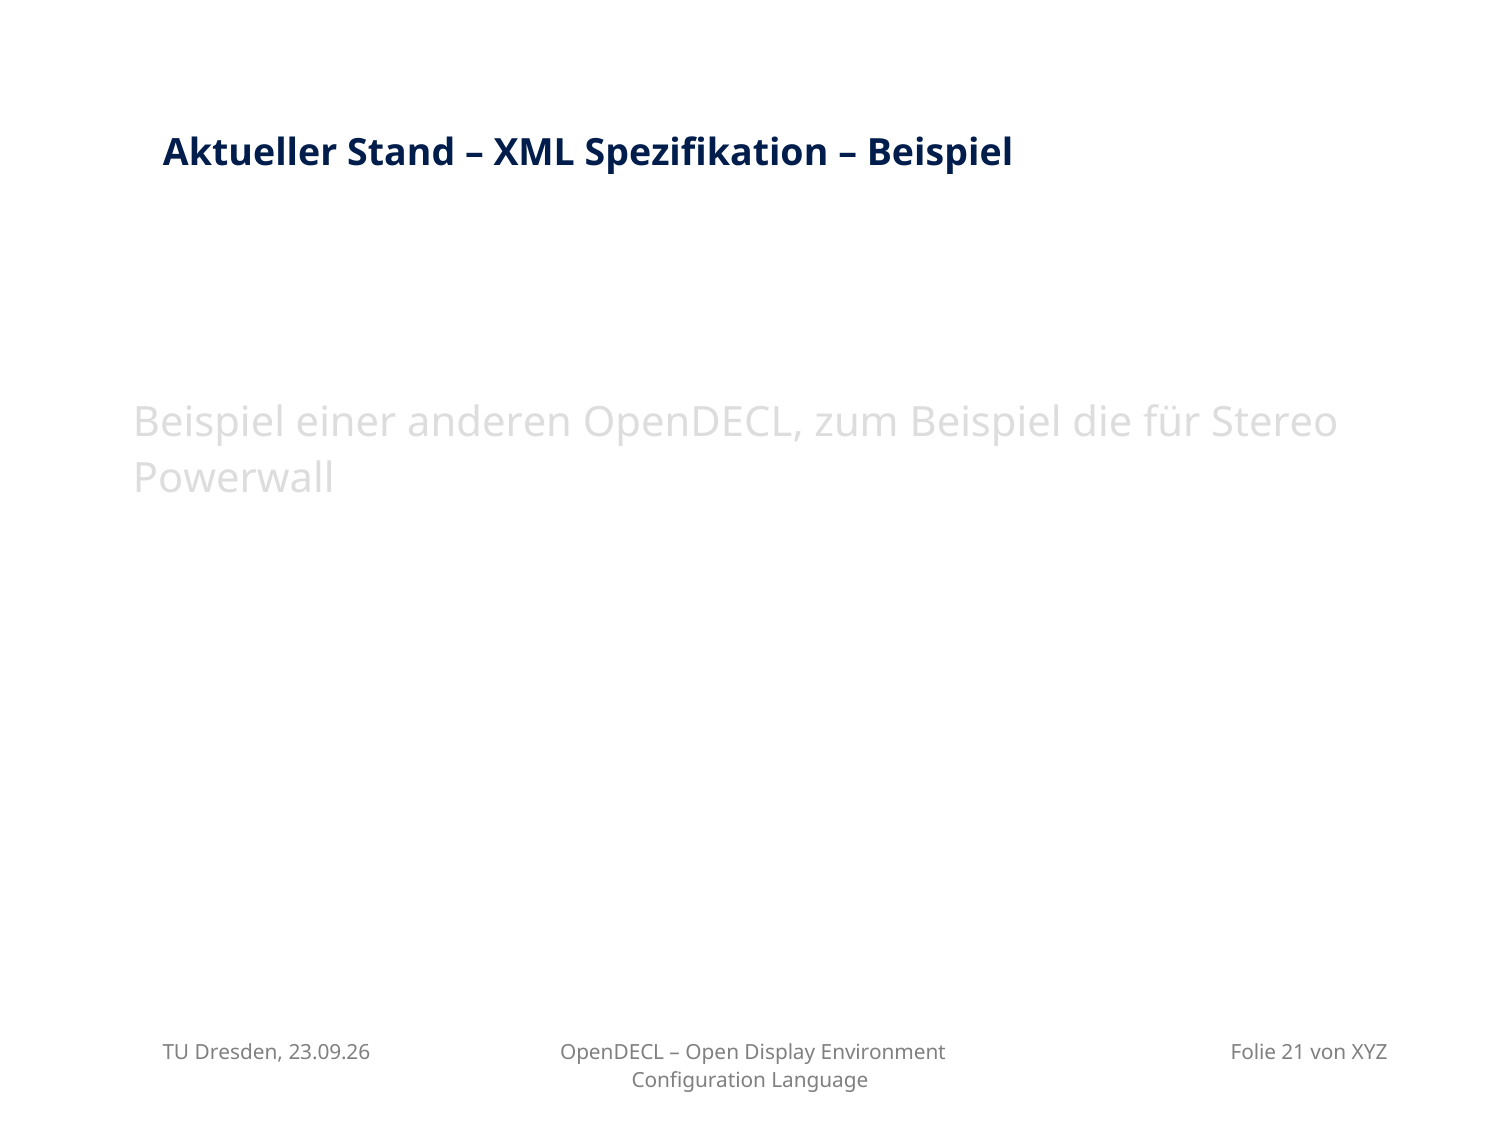

# Aktueller Stand – XML Spezifikation – Beispiel
Beispiel einer anderen OpenDECL, zum Beispiel die für Stereo Powerwall
21